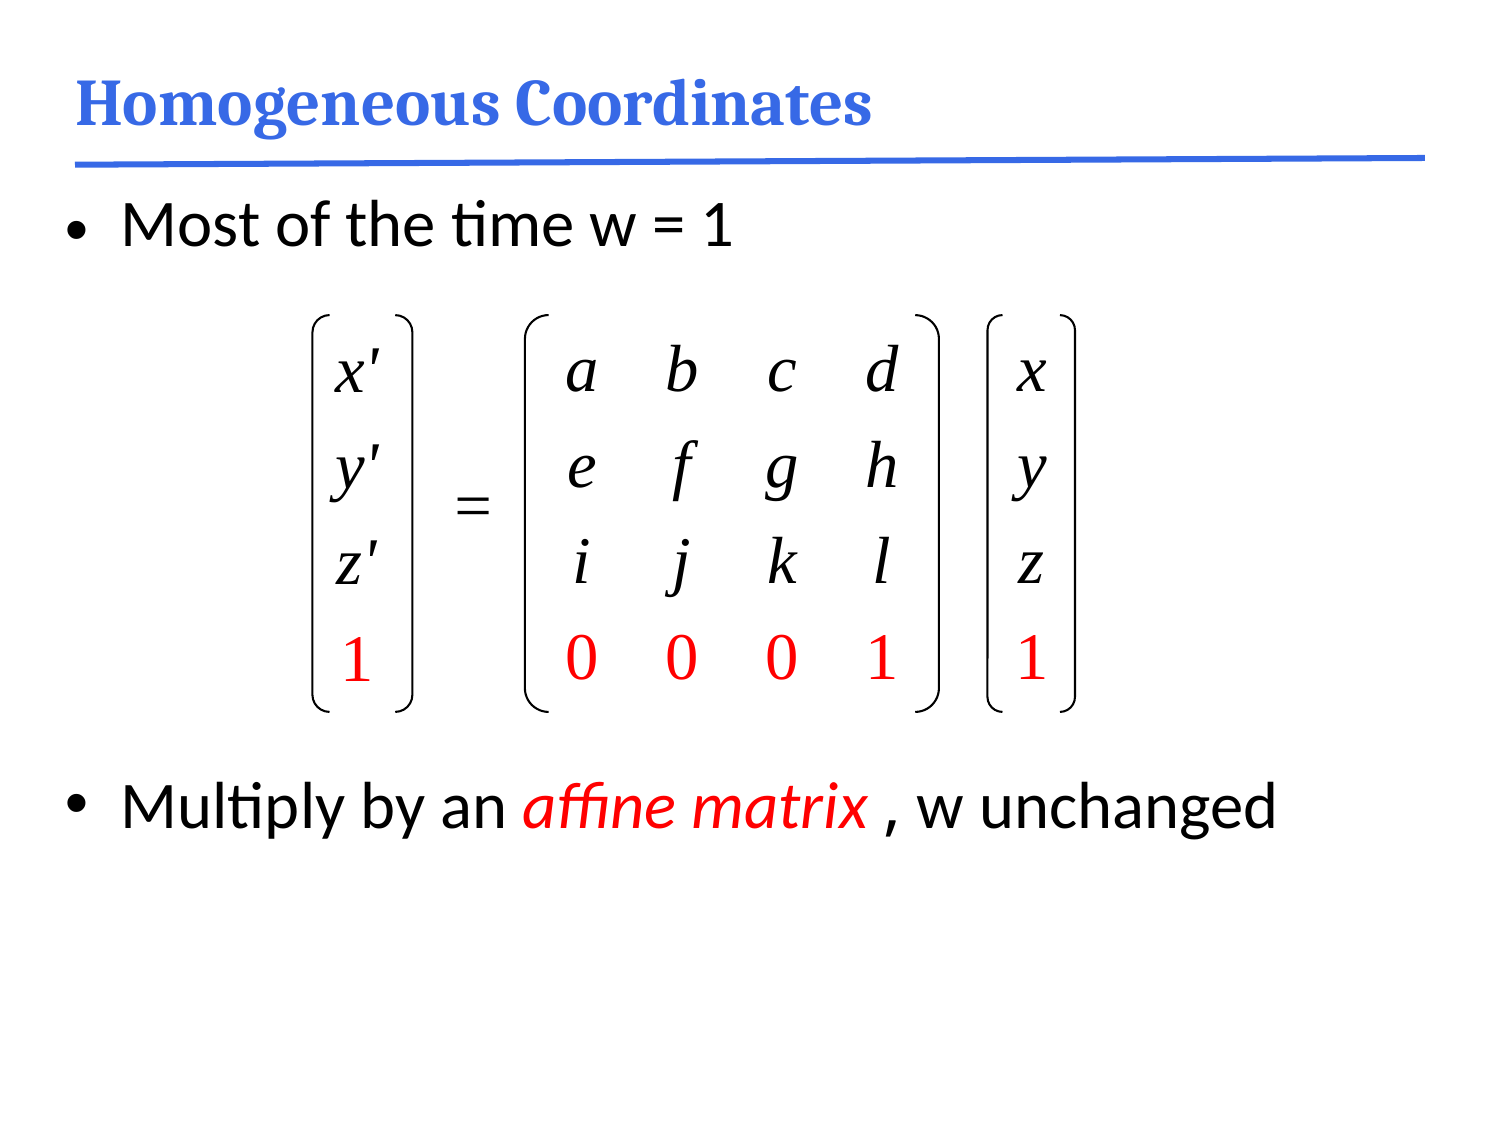

# Homogeneous Coordinates
Most of the time w = 1
Multiply by an affine matrix , w unchanged
a
e
i
0
b
f
j
0
c
g
k
0
d
h
l
1
x
y
z
1
x'
y'
z'
1
=